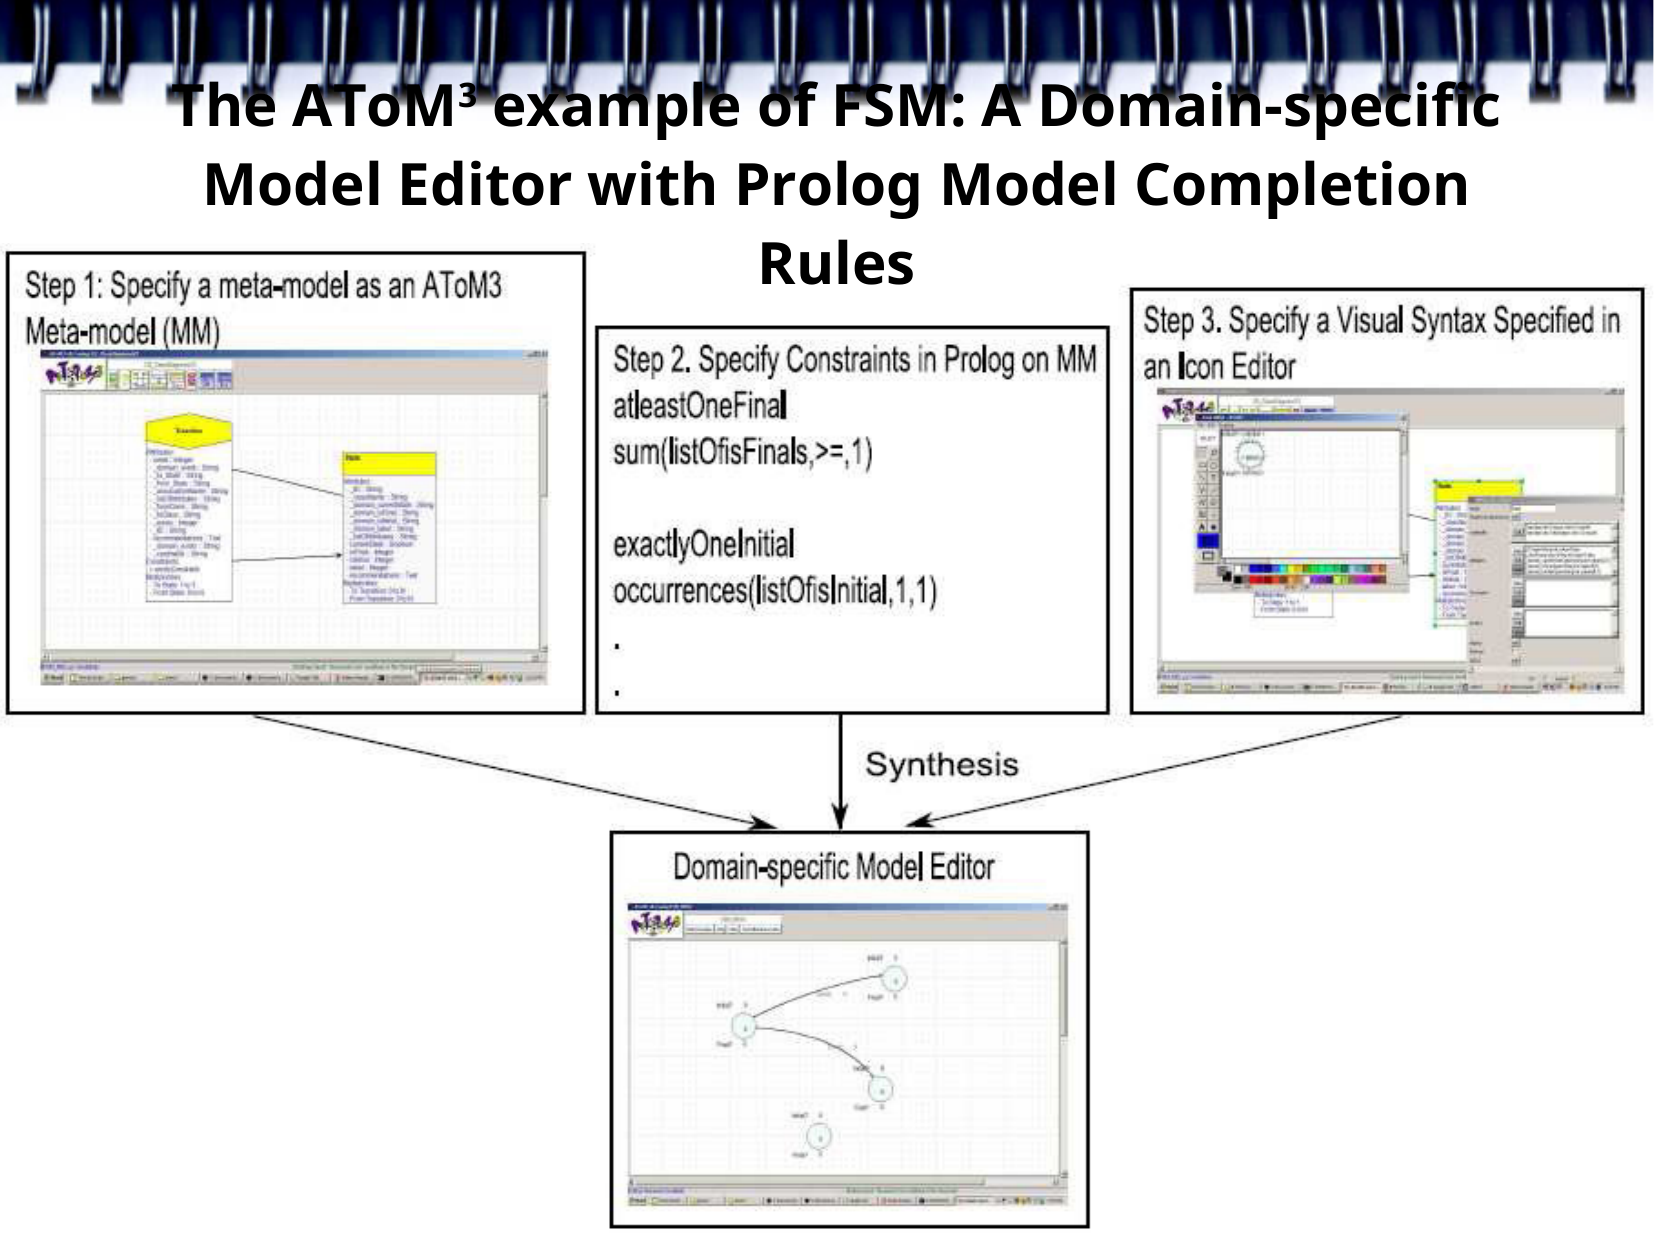

# The AToM3 example of FSM: A Domain-specific Model Editor with Prolog Model Completion Rules